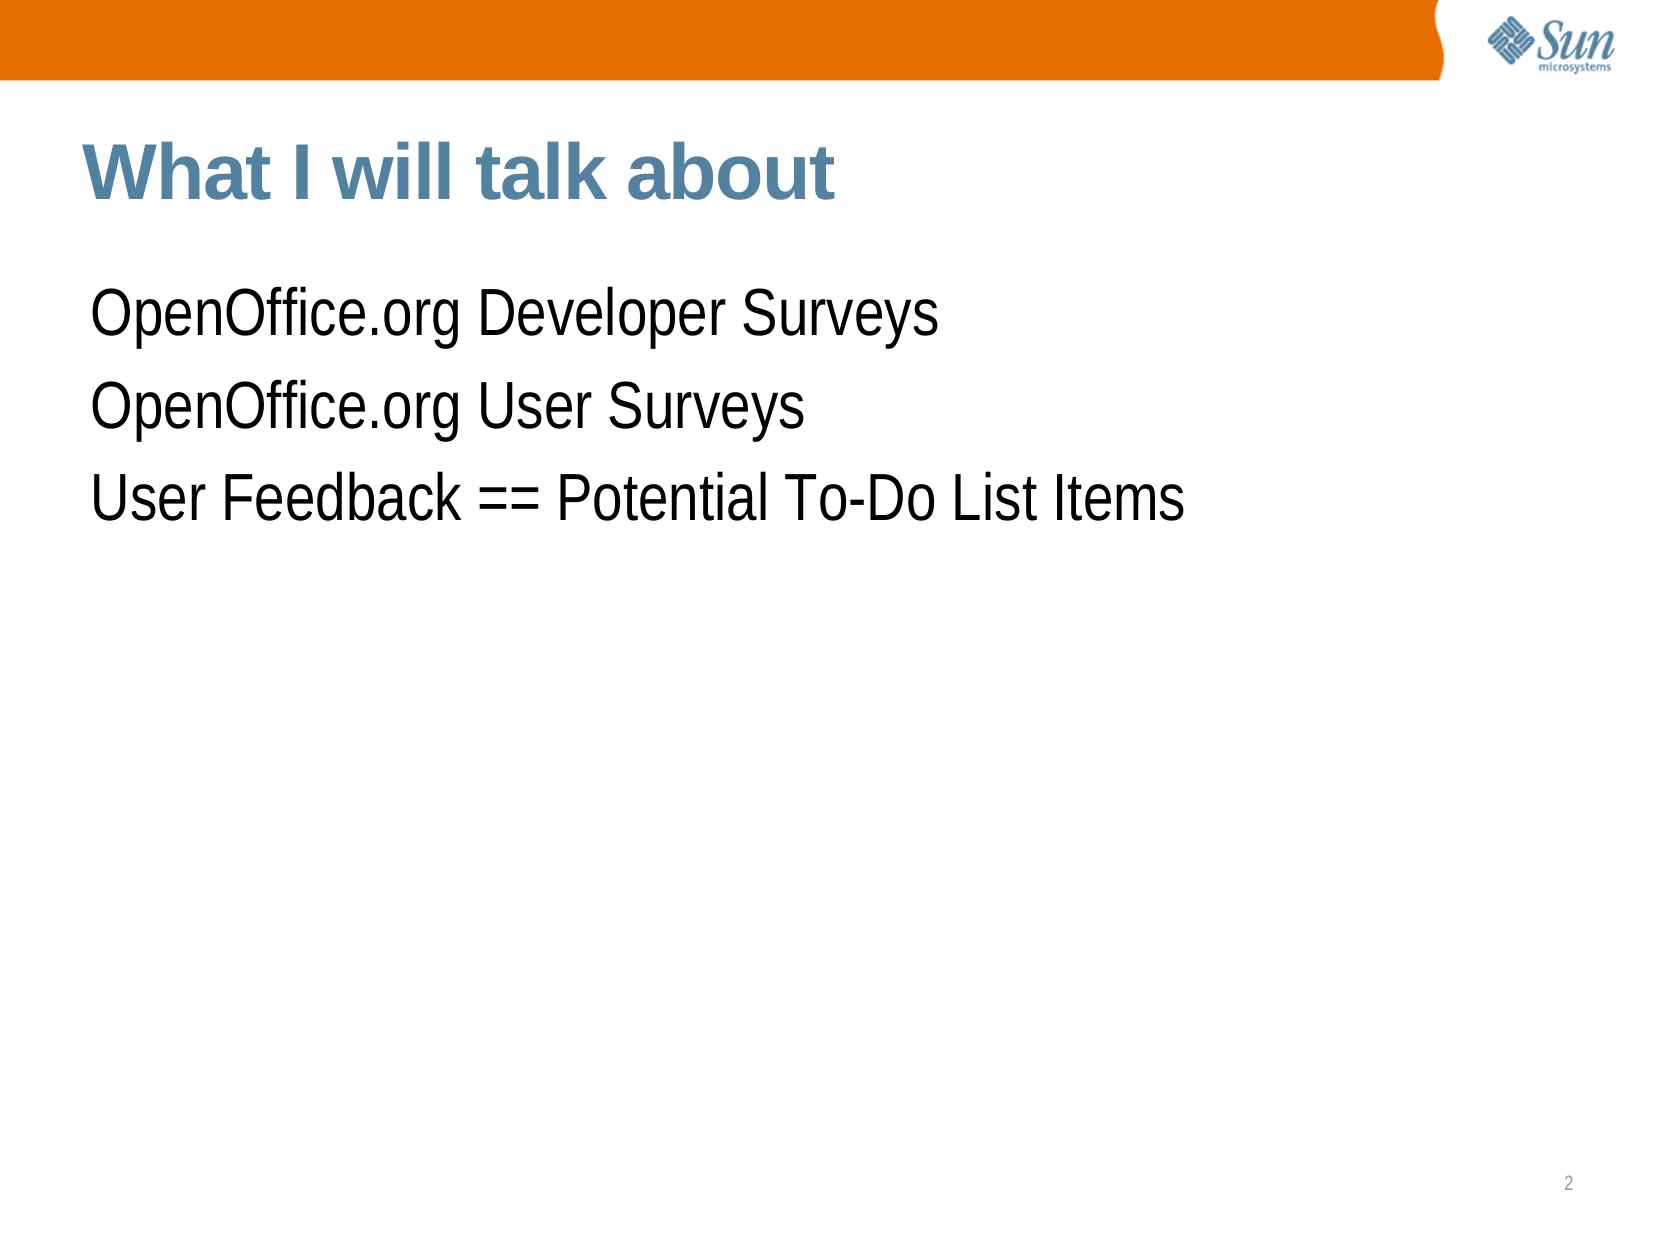

# What I will talk about
OpenOffice.org Developer Surveys
OpenOffice.org User Surveys
User Feedback == Potential To-Do List Items